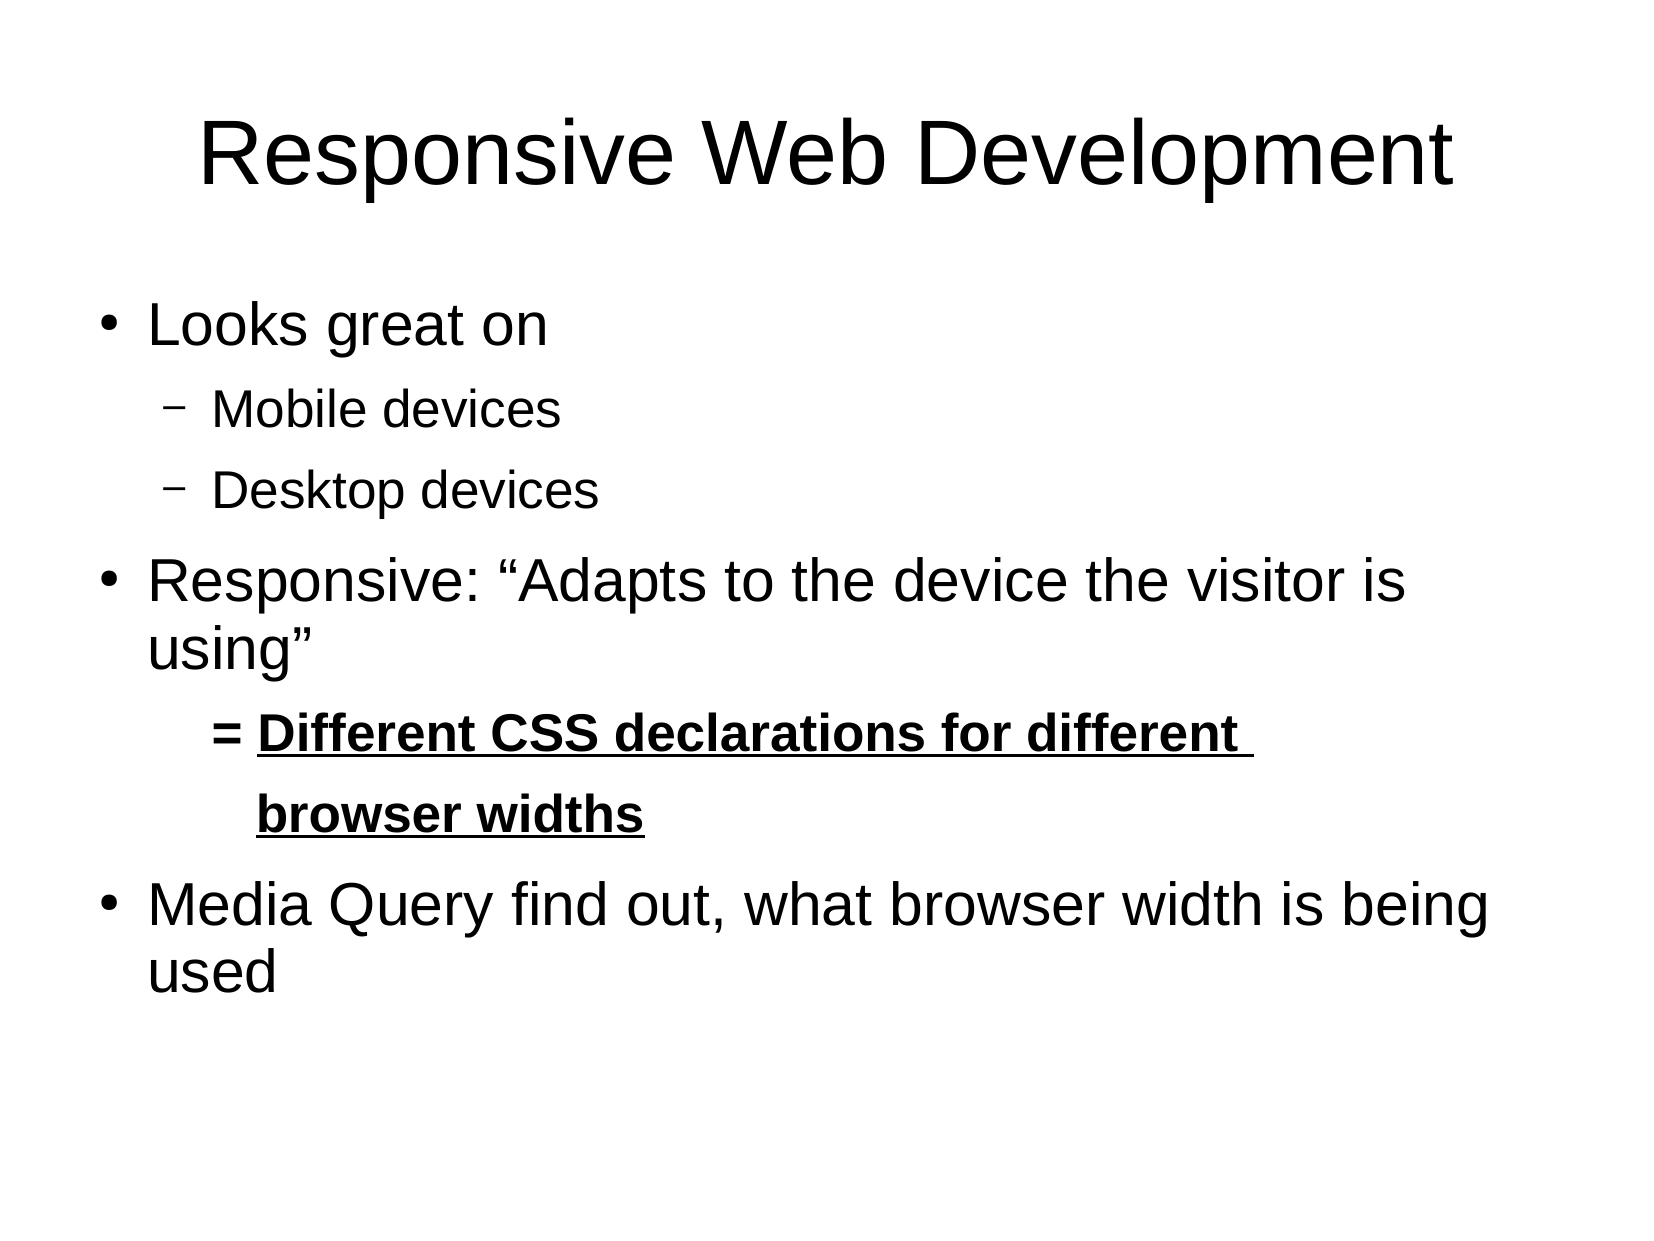

# Responsive Web Development
Looks great on
Mobile devices
Desktop devices
Responsive: “Adapts to the device the visitor is using”
= Different CSS declarations for different
 browser widths
Media Query find out, what browser width is being used